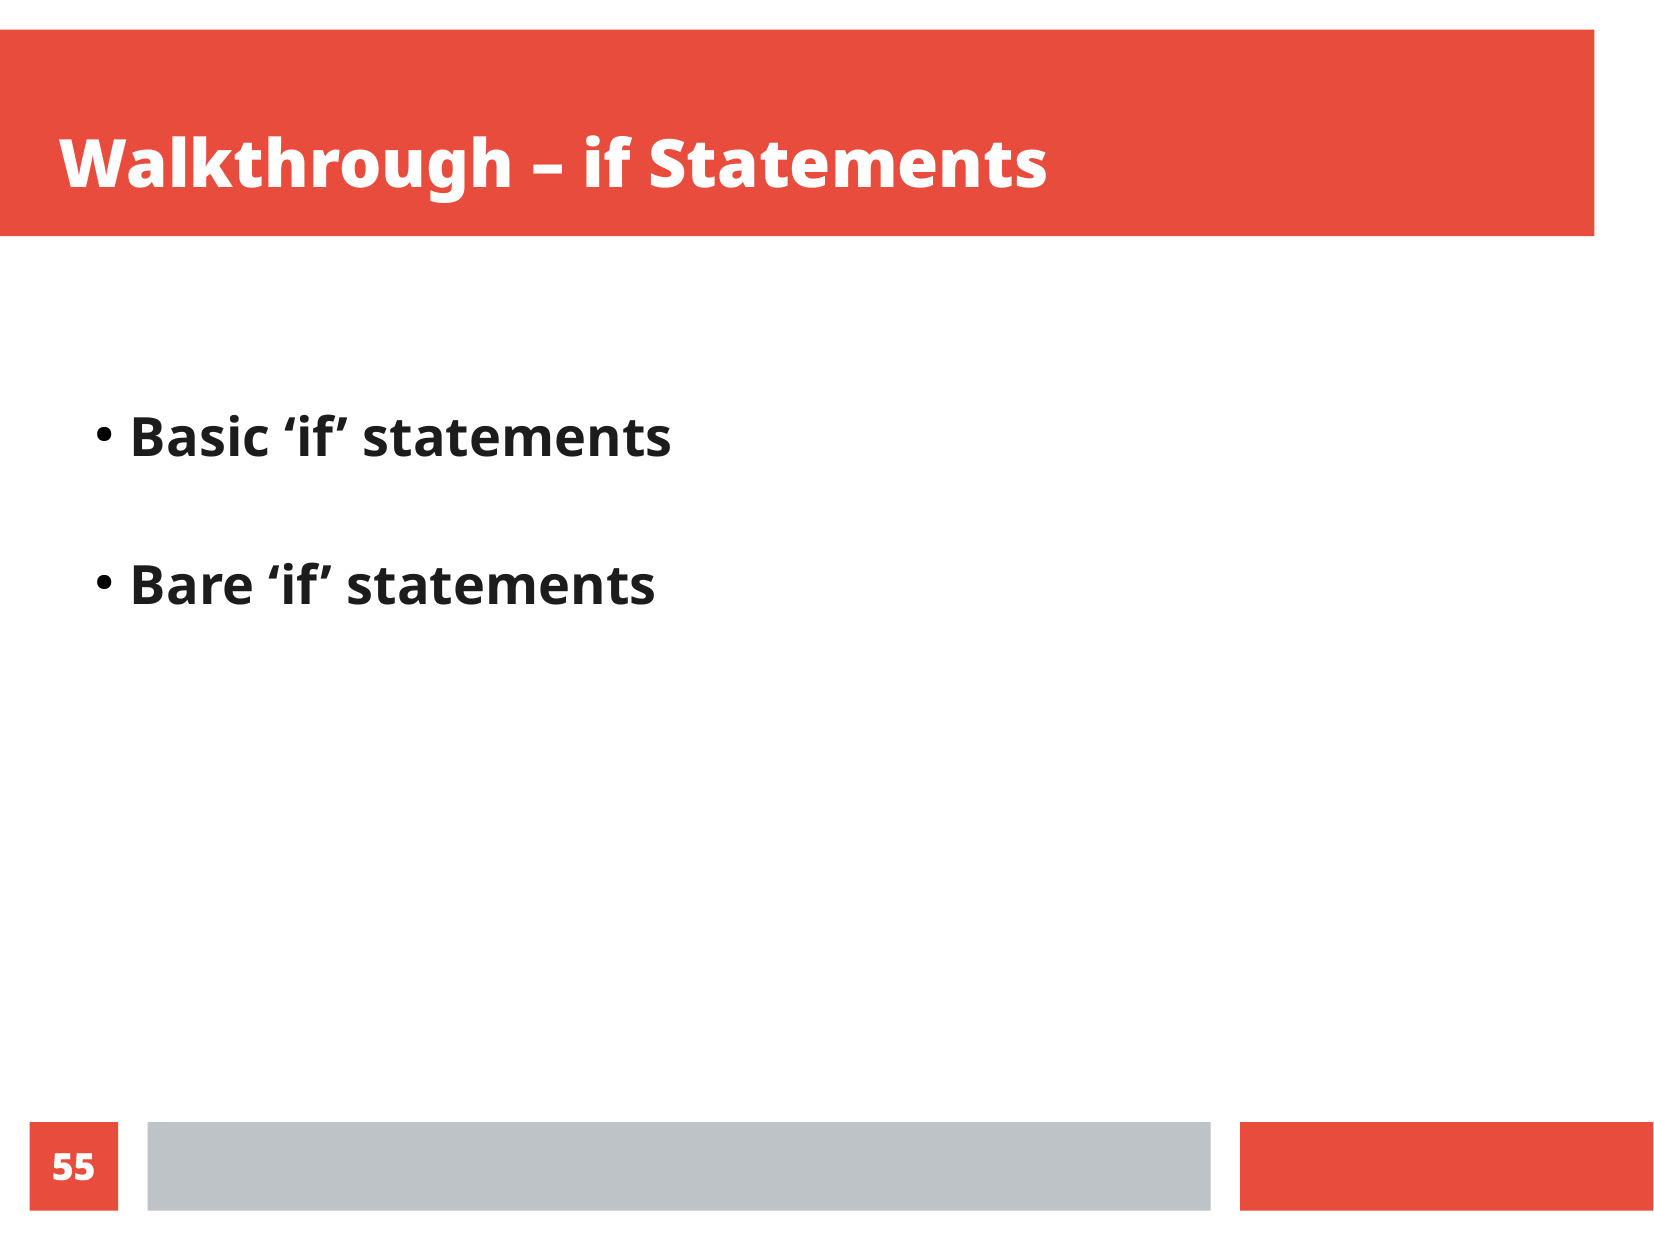

# Walkthrough – if Statements
Basic ‘if’ statements
Bare ‘if’ statements
55